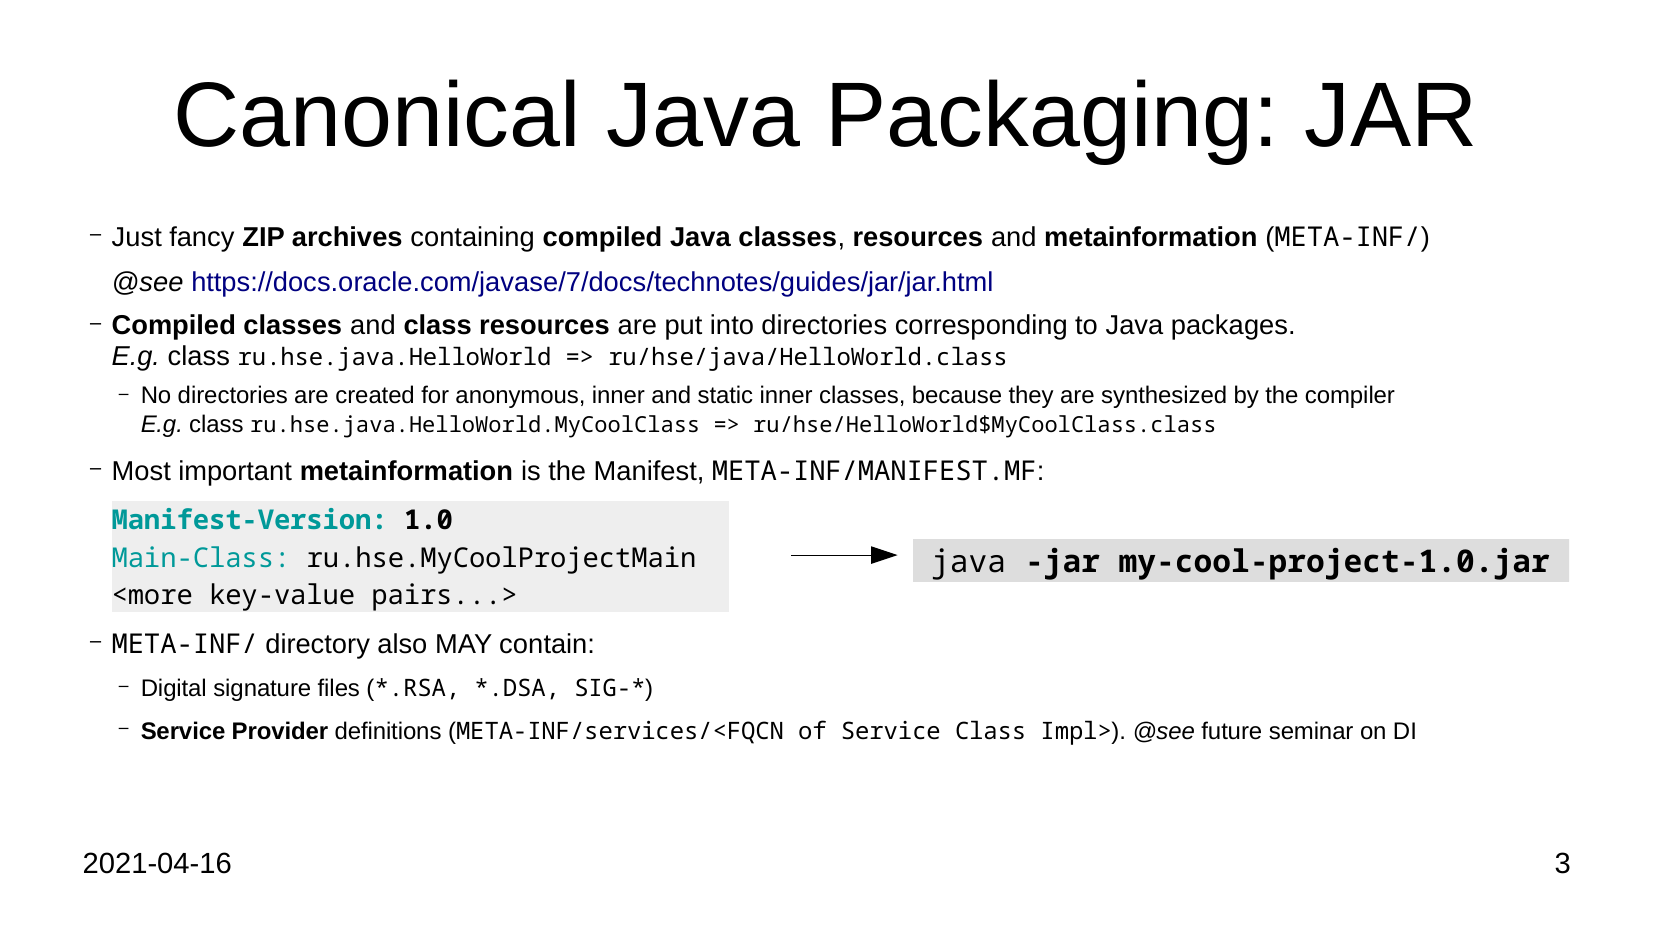

# Canonical Java Packaging: JAR
Just fancy ZIP archives containing compiled Java classes, resources and metainformation (META-INF/)
@see https://docs.oracle.com/javase/7/docs/technotes/guides/jar/jar.html
Compiled classes and class resources are put into directories corresponding to Java packages.
E.g. class ru.hse.java.HelloWorld => ru/hse/java/HelloWorld.class
No directories are created for anonymous, inner and static inner classes, because they are synthesized by the compiler
E.g. class ru.hse.java.HelloWorld.MyCoolClass => ru/hse/HelloWorld$MyCoolClass.class
Most important metainformation is the Manifest, META-INF/MANIFEST.MF:
Manifest-Version: 1.0
Main-Class: ru.hse.MyCoolProjectMain
<more key-value pairs...>
META-INF/ directory also MAY contain:
Digital signature files (*.RSA, *.DSA, SIG-*)
Service Provider definitions (META-INF/services/<FQCN of Service Class Impl>). @see future seminar on DI
 java -jar my-cool-project-1.0.jar
2021-04-16
3